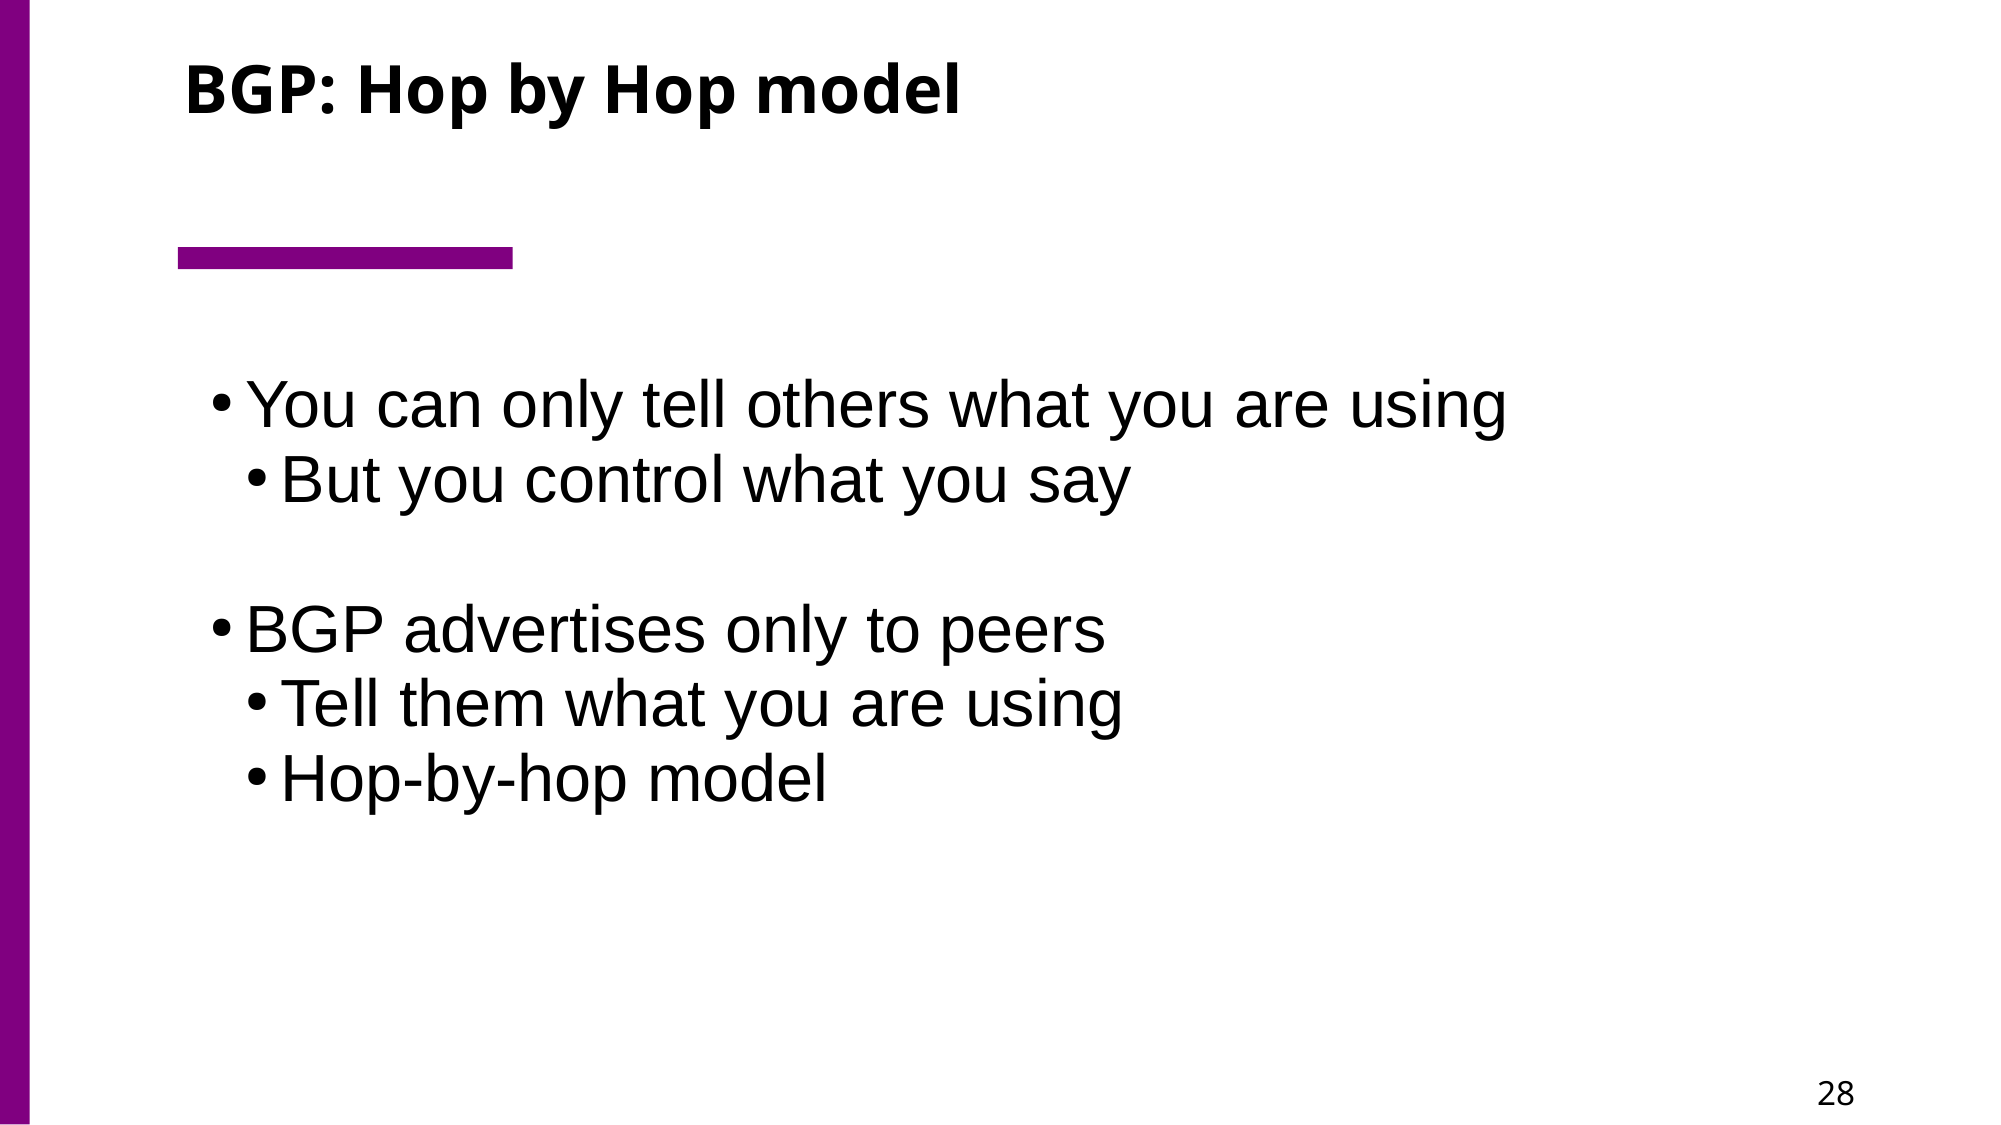

# BGP: Hop by Hop model
You can only tell others what you are using
But you control what you say
BGP advertises only to peers
Tell them what you are using
Hop-by-hop model